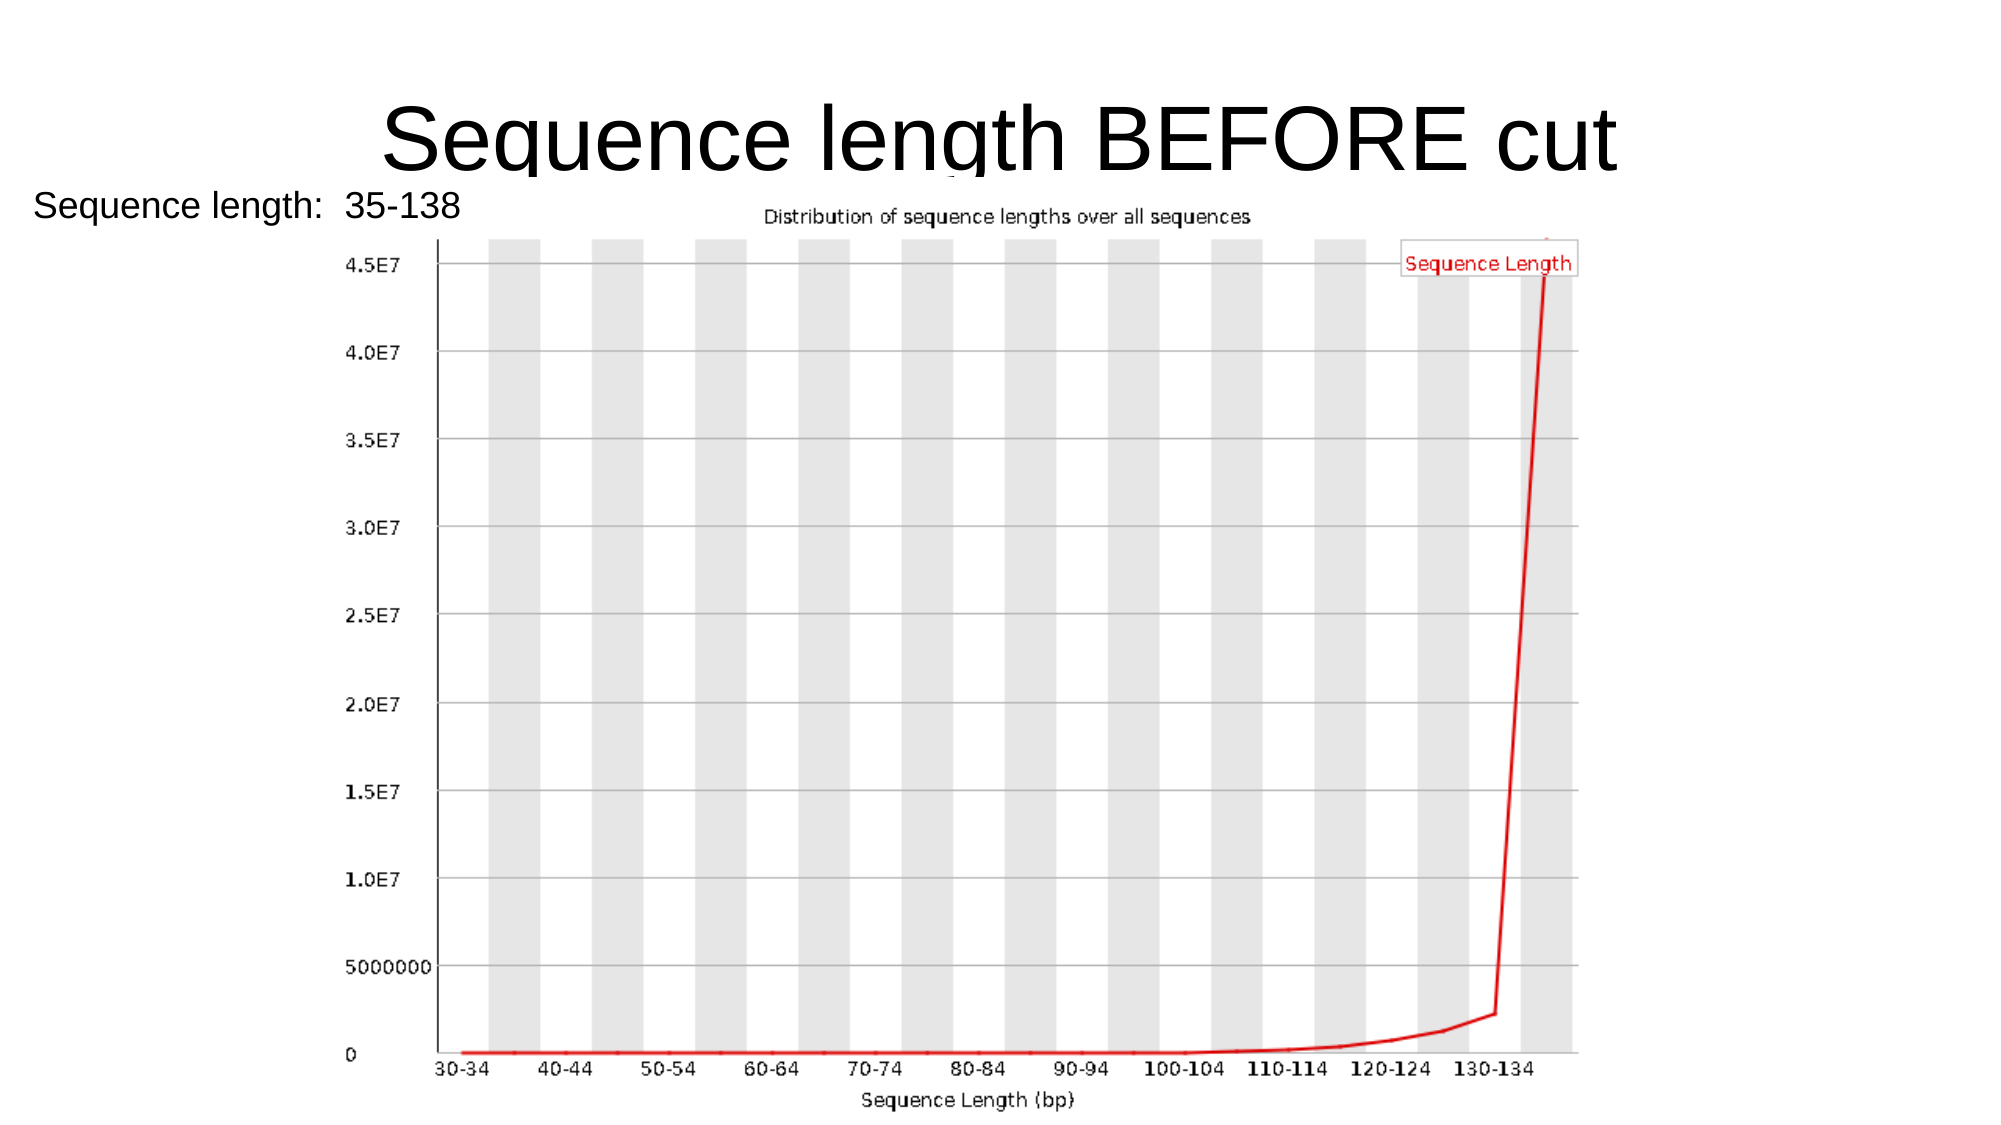

# Sequence length BEFORE cut
Sequence length: 35-138